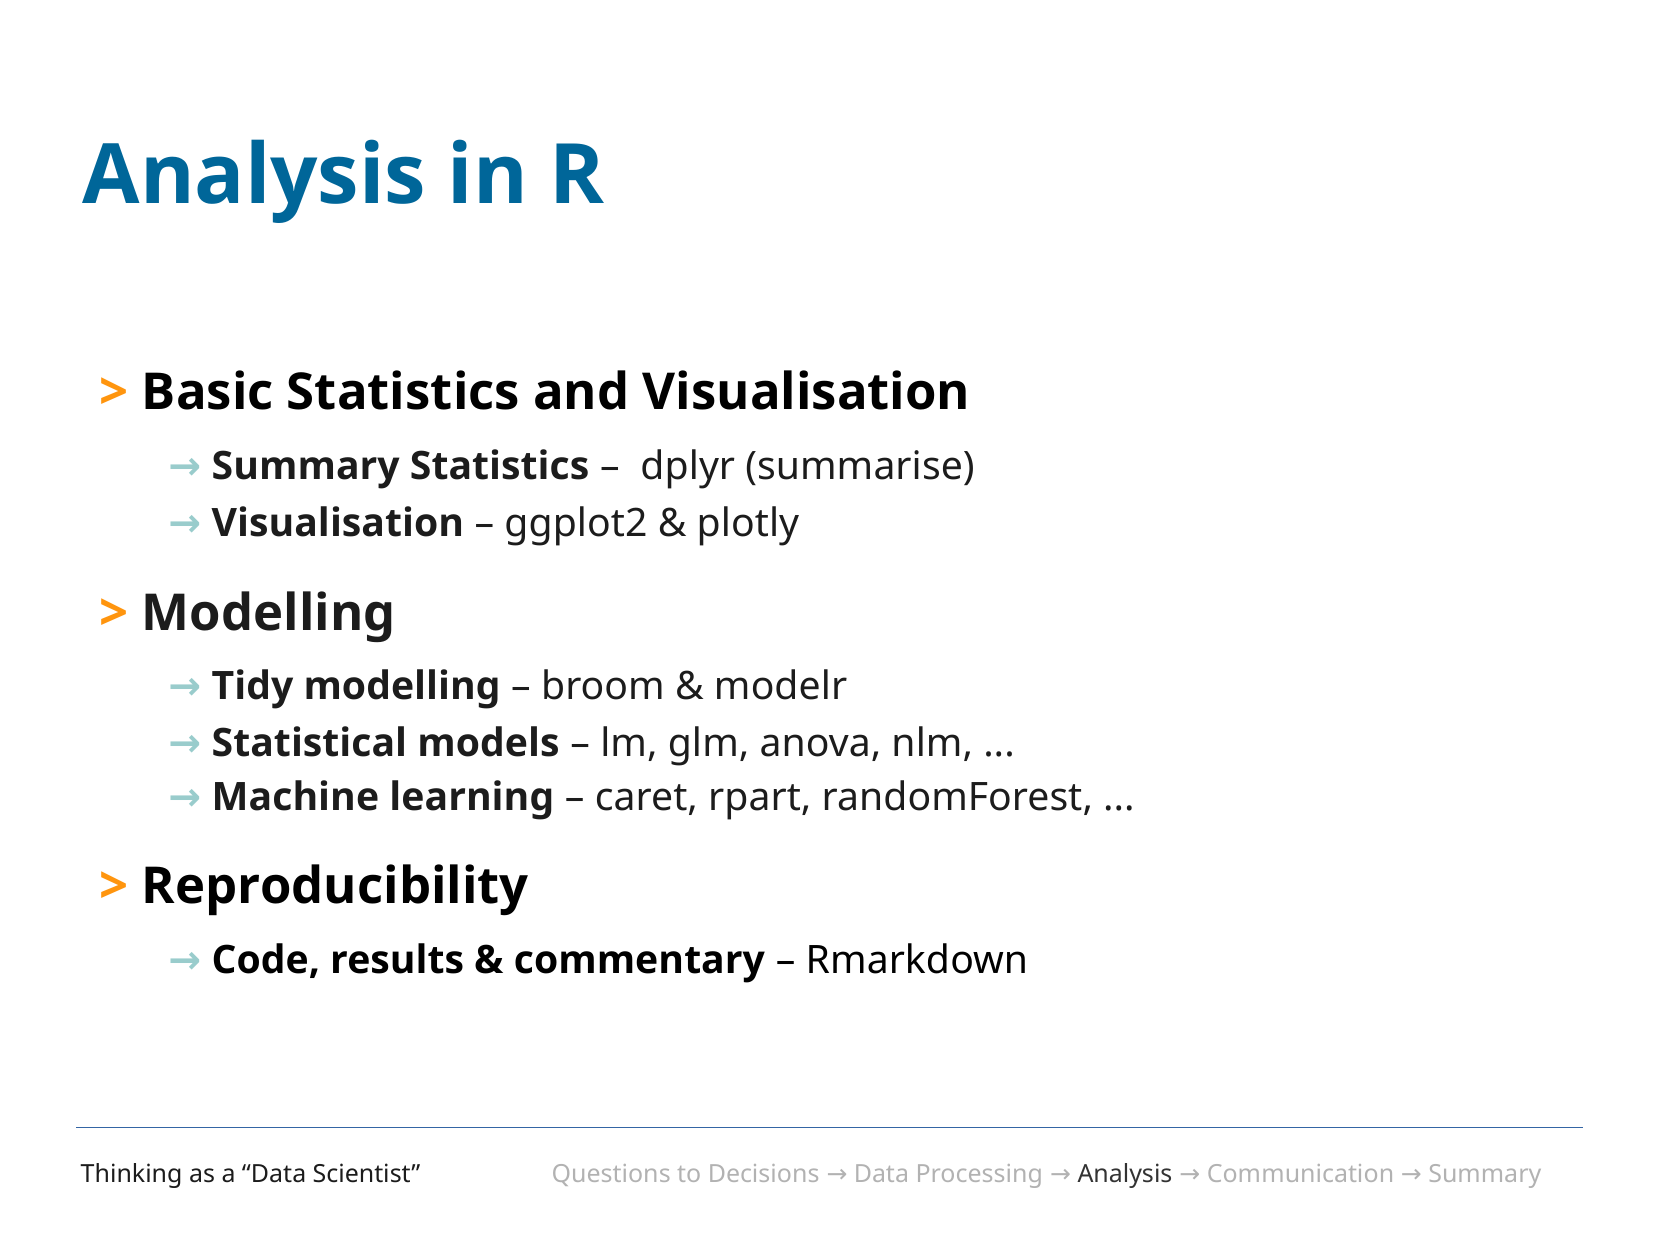

# Analysis in R
> Basic Statistics and Visualisation
	→ Summary Statistics – dplyr (summarise)
	→ Visualisation – ggplot2 & plotly
> Modelling
	→ Tidy modelling – broom & modelr
	→ Statistical models – lm, glm, anova, nlm, ...
	→ Machine learning – caret, rpart, randomForest, ...
> Reproducibility
	→ Code, results & commentary – Rmarkdown
Thinking as a “Data Scientist”
Questions to Decisions → Data Processing → Analysis → Communication → Summary